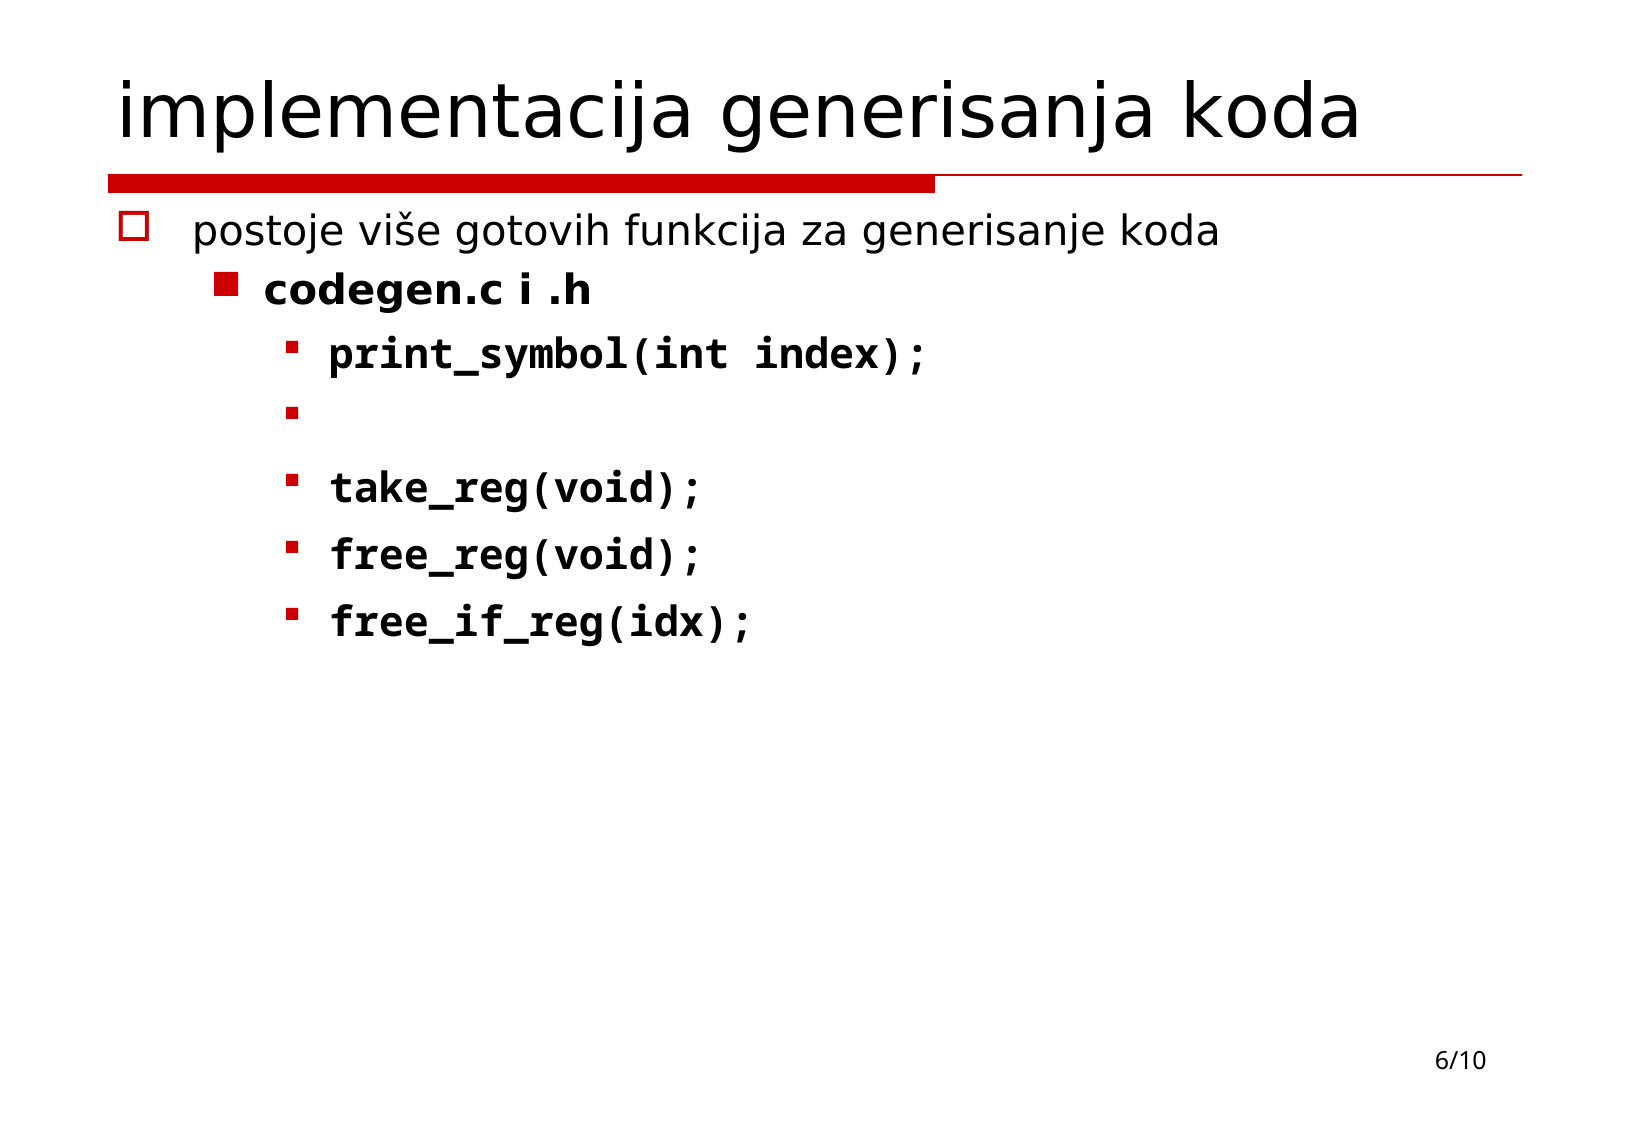

# implementacija generisanja koda
postoje više gotovih funkcija za generisanje koda
codegen.c i .h
print_symbol(int index);
take_reg(void);
free_reg(void);
free_if_reg(idx);
6